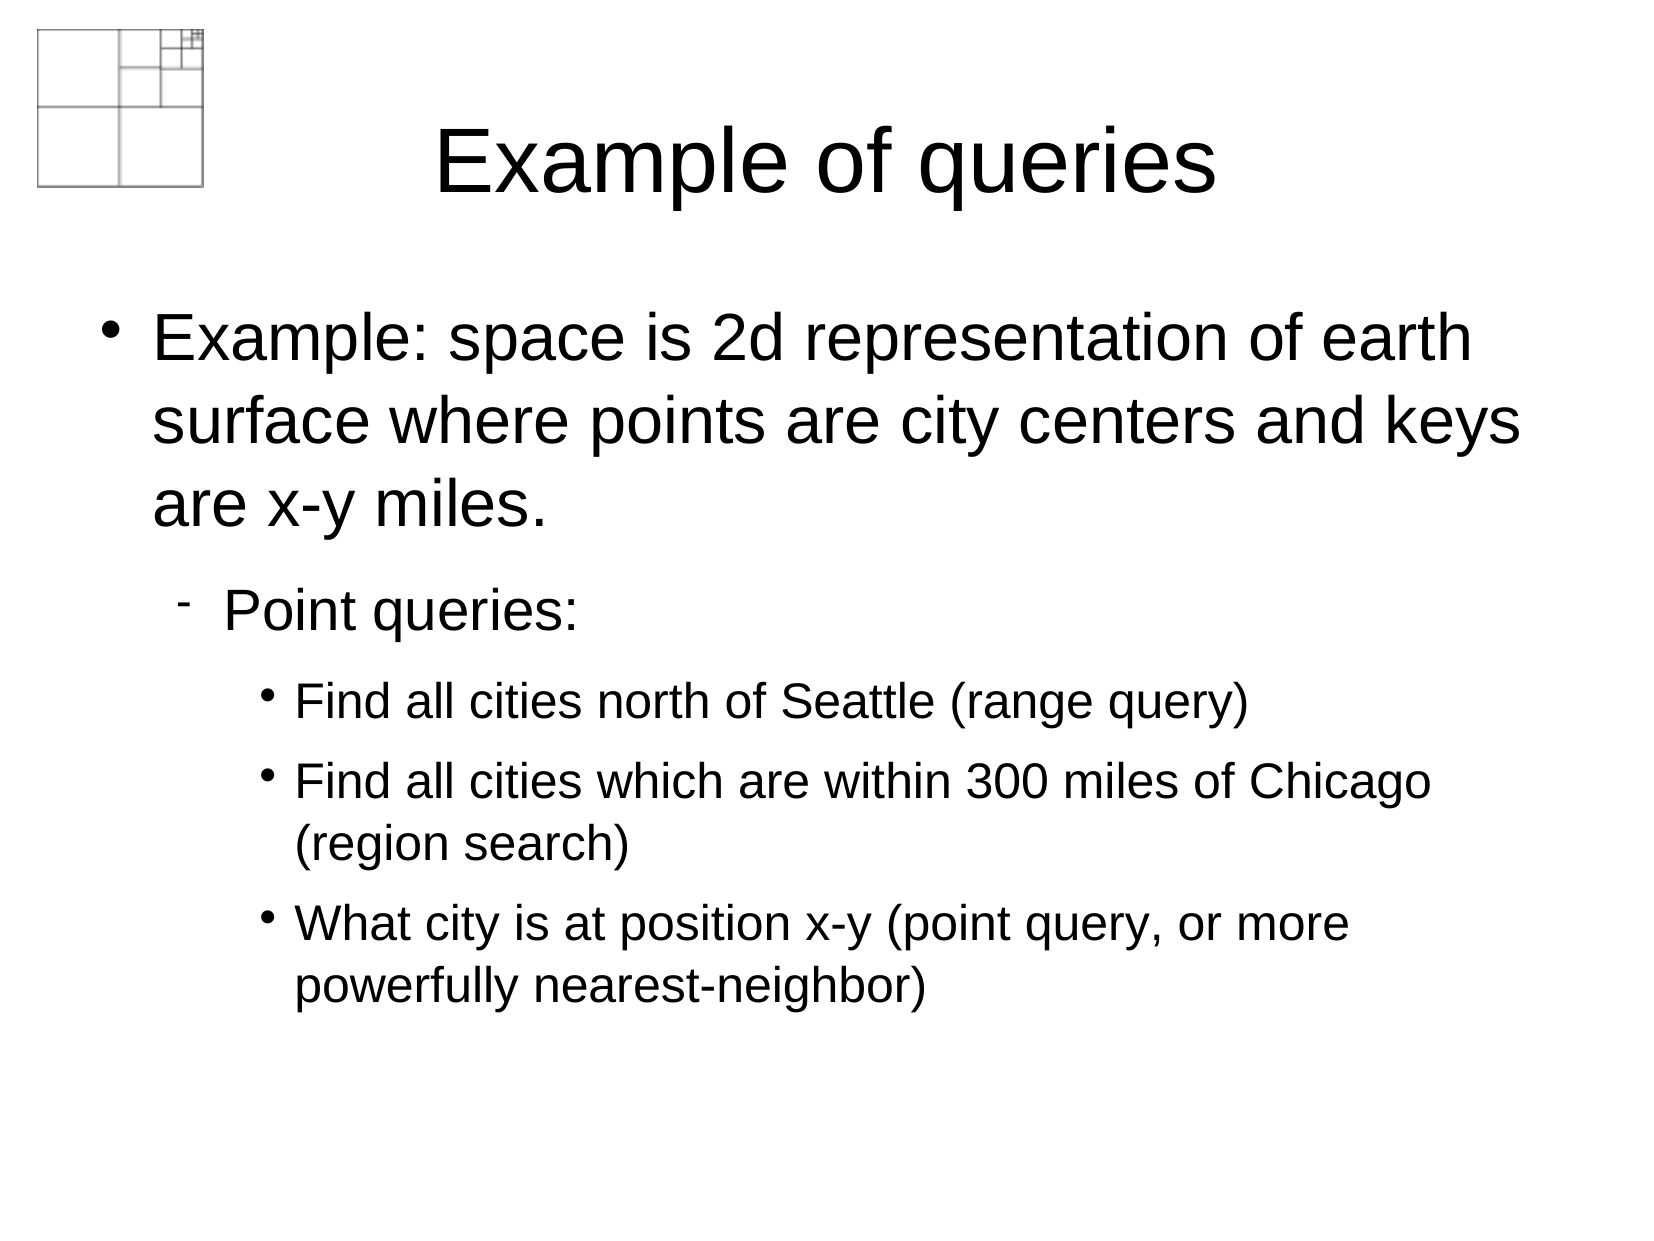

# Example of queries
Example: space is 2d representation of earth surface where points are city centers and keys are x-y miles.
Point queries:
Find all cities north of Seattle (range query)‏
Find all cities which are within 300 miles of Chicago (region search)‏
What city is at position x-y (point query, or more powerfully nearest-neighbor)‏